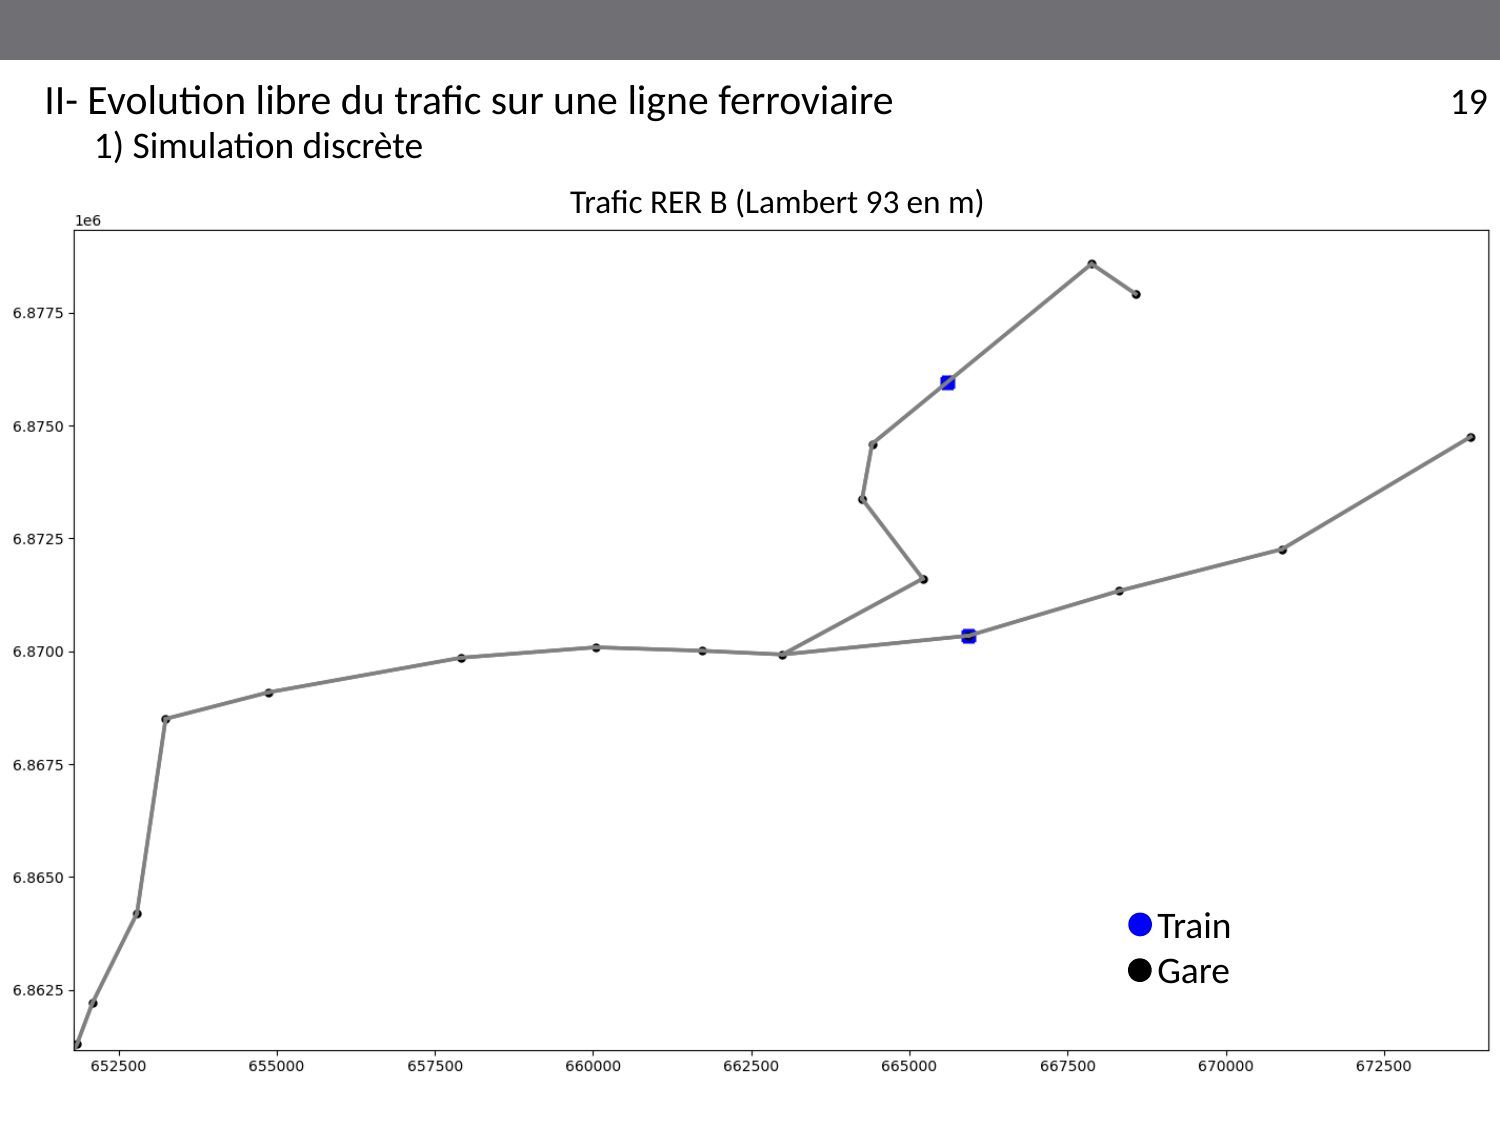

II- Evolution libre du trafic sur une ligne ferroviaire
19
1) Simulation discrète
Trafic RER B (Lambert 93 en m)
Train
Gare
#